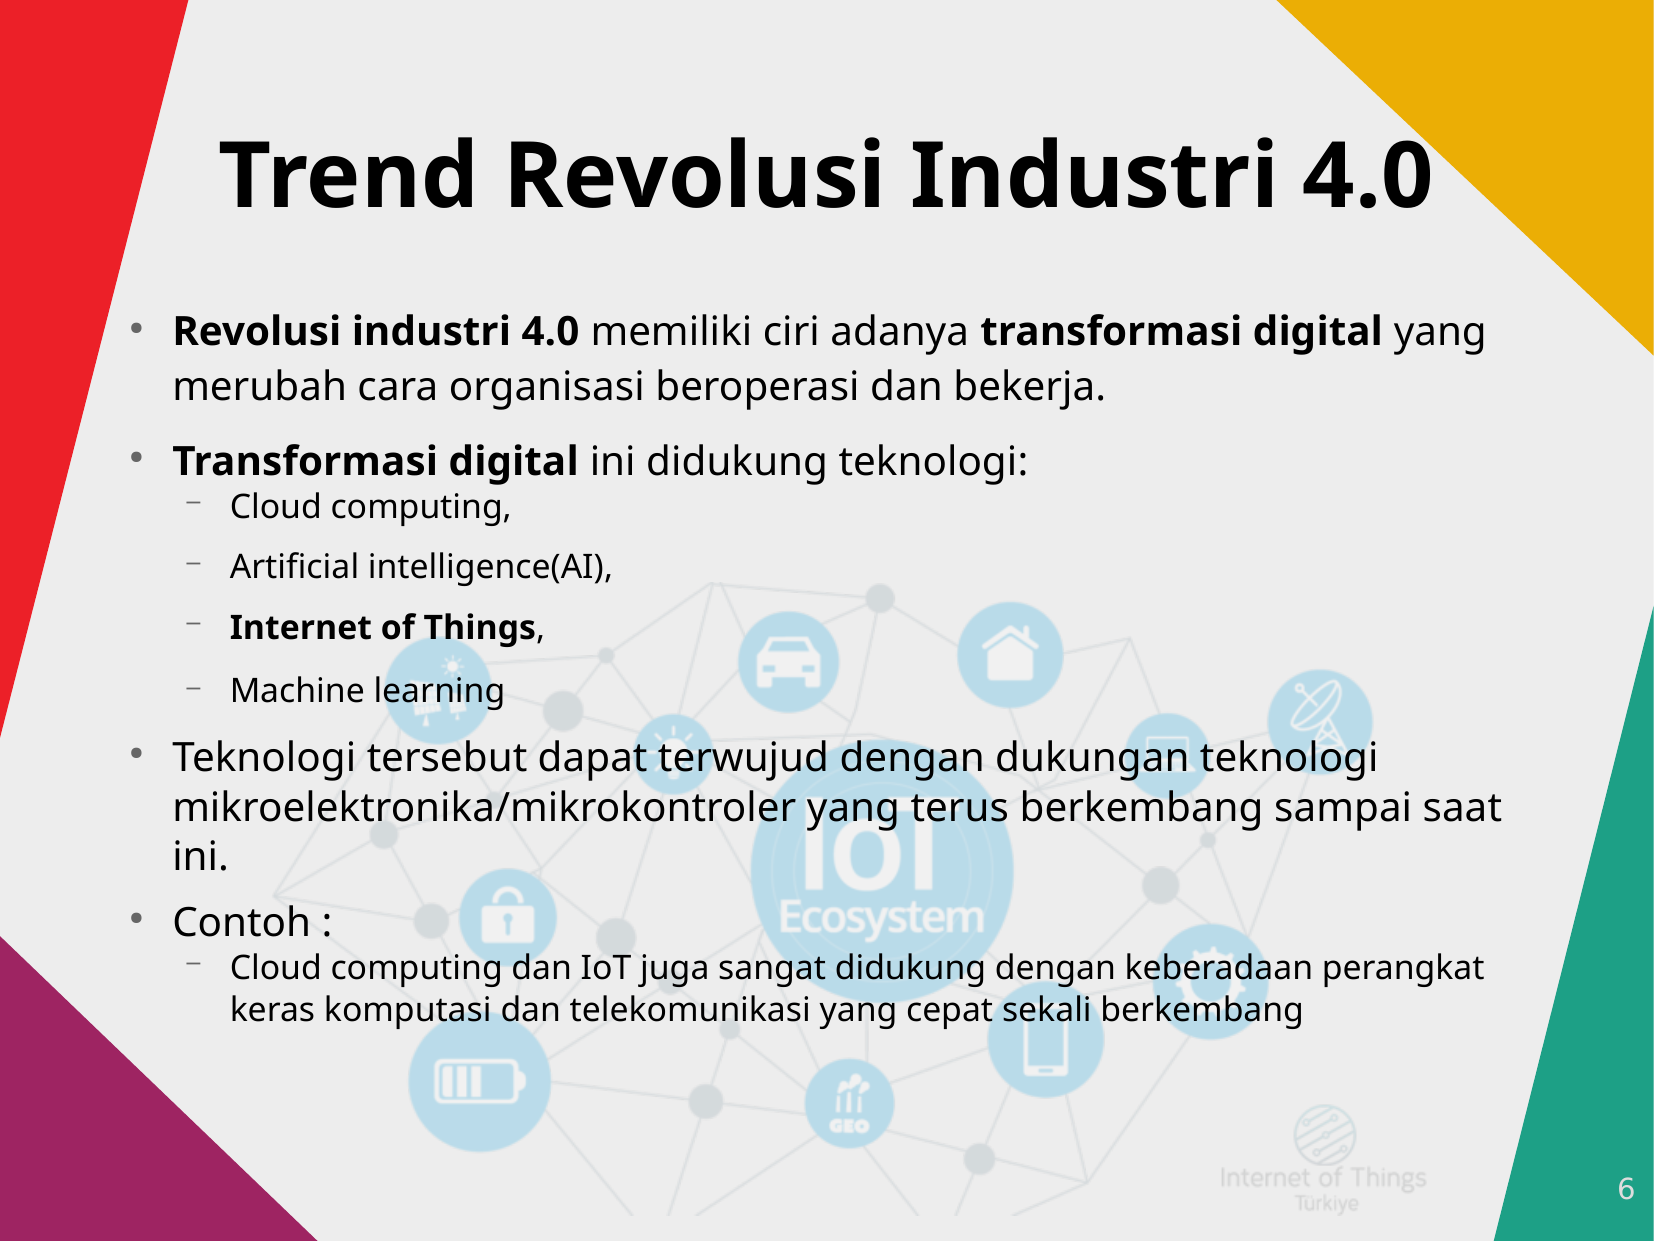

# Trend Revolusi Industri 4.0
Revolusi industri 4.0 memiliki ciri adanya transformasi digital yang merubah cara organisasi beroperasi dan bekerja.
Transformasi digital ini didukung teknologi:
Cloud computing,
Artificial intelligence(AI),
Internet of Things,
Machine learning
Teknologi tersebut dapat terwujud dengan dukungan teknologi mikroelektronika/mikrokontroler yang terus berkembang sampai saat ini.
Contoh :
Cloud computing dan IoT juga sangat didukung dengan keberadaan perangkat keras komputasi dan telekomunikasi yang cepat sekali berkembang
6